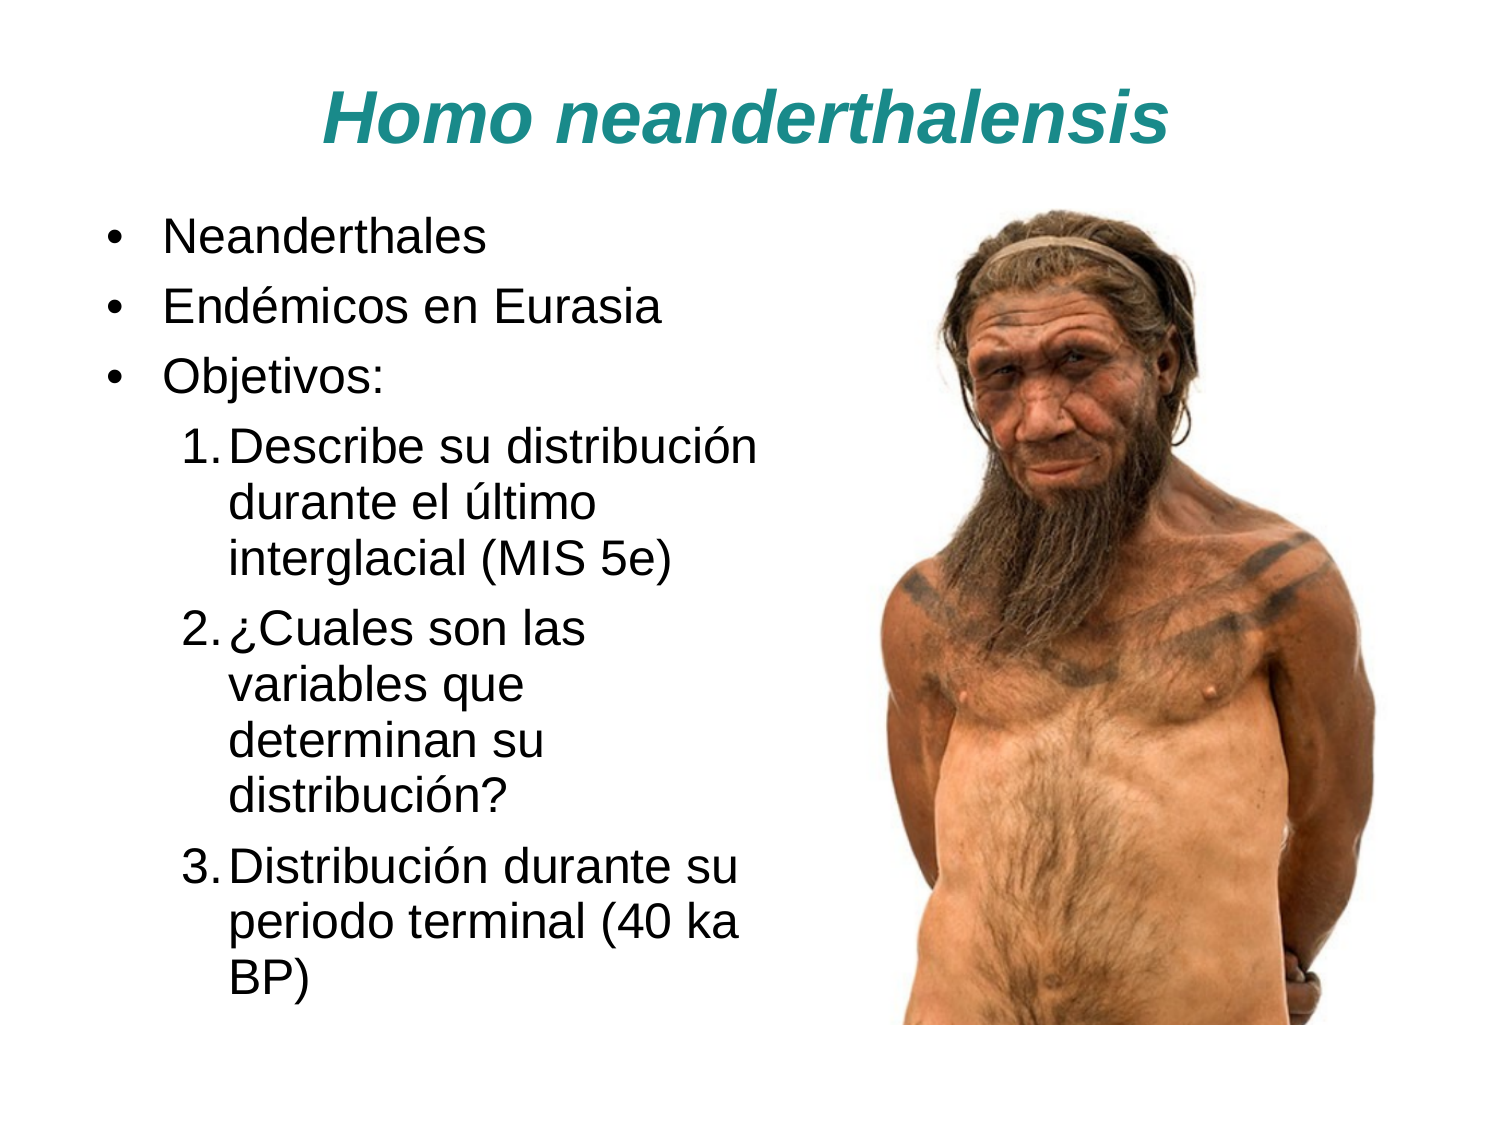

# Homo neanderthalensis
Neanderthales
Endémicos en Eurasia
Objetivos:
Describe su distribución durante el último interglacial (MIS 5e)
¿Cuales son las variables que determinan su distribución?
Distribución durante su periodo terminal (40 ka BP)